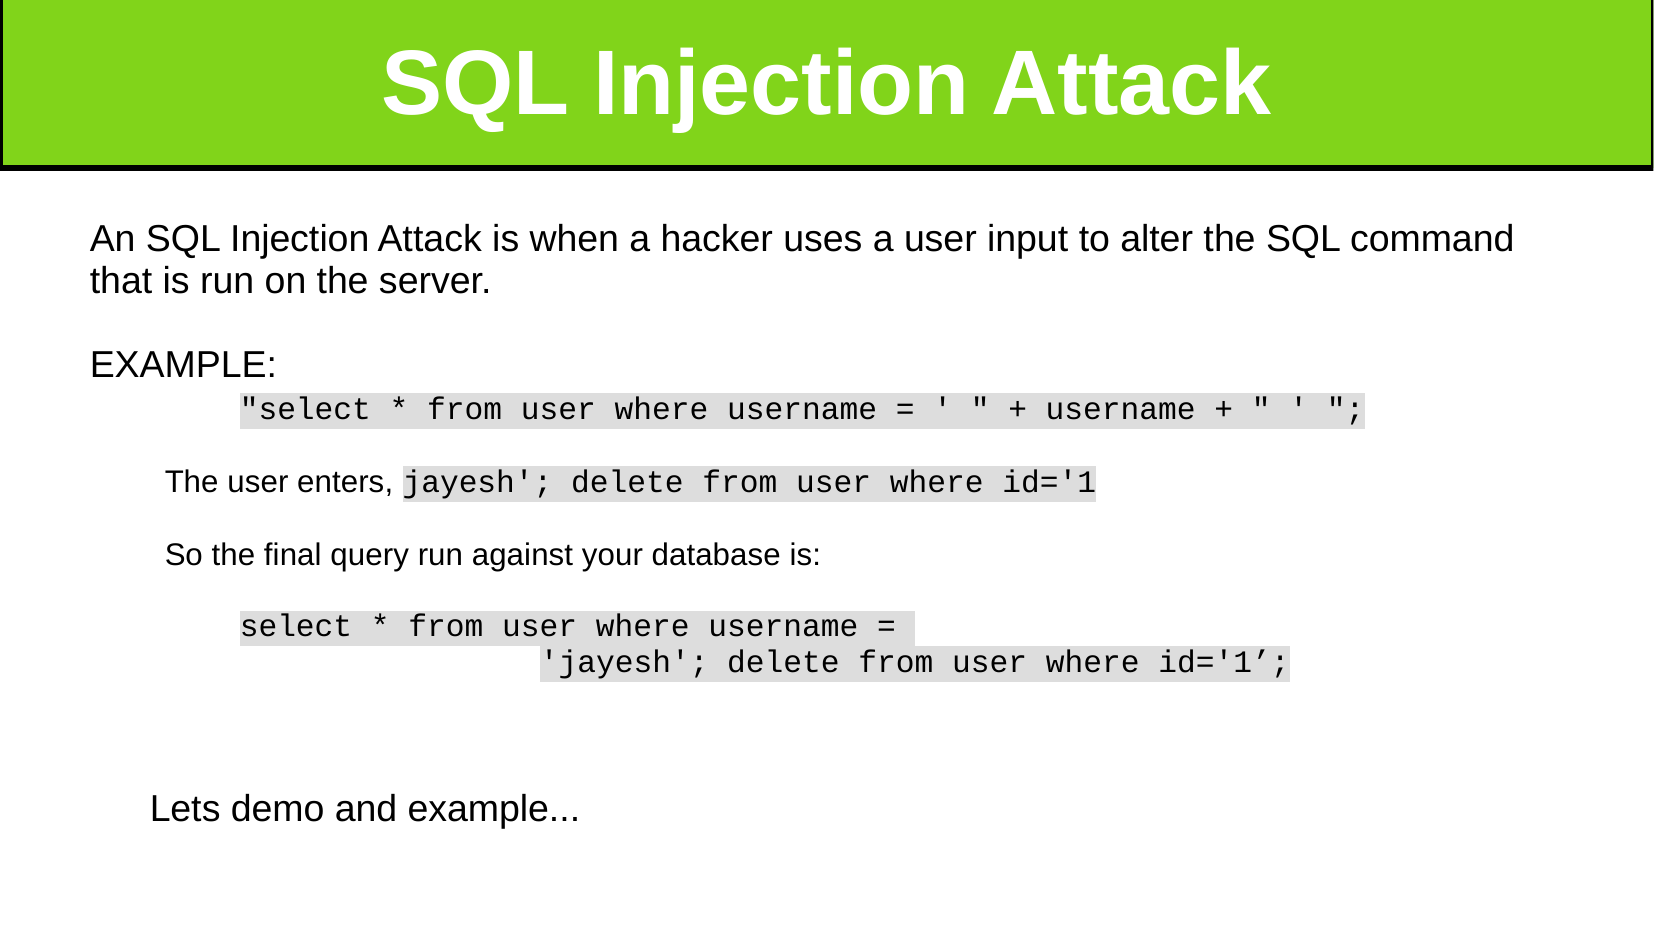

# SQL Injection Attack
An SQL Injection Attack is when a hacker uses a user input to alter the SQL command that is run on the server.
EXAMPLE:
		"select * from user where username = ' " + username + " ' ";
	The user enters, jayesh'; delete from user where id='1
	So the final query run against your database is:
		select * from user where username =
						'jayesh'; delete from user where id='1’;
Lets demo and example...